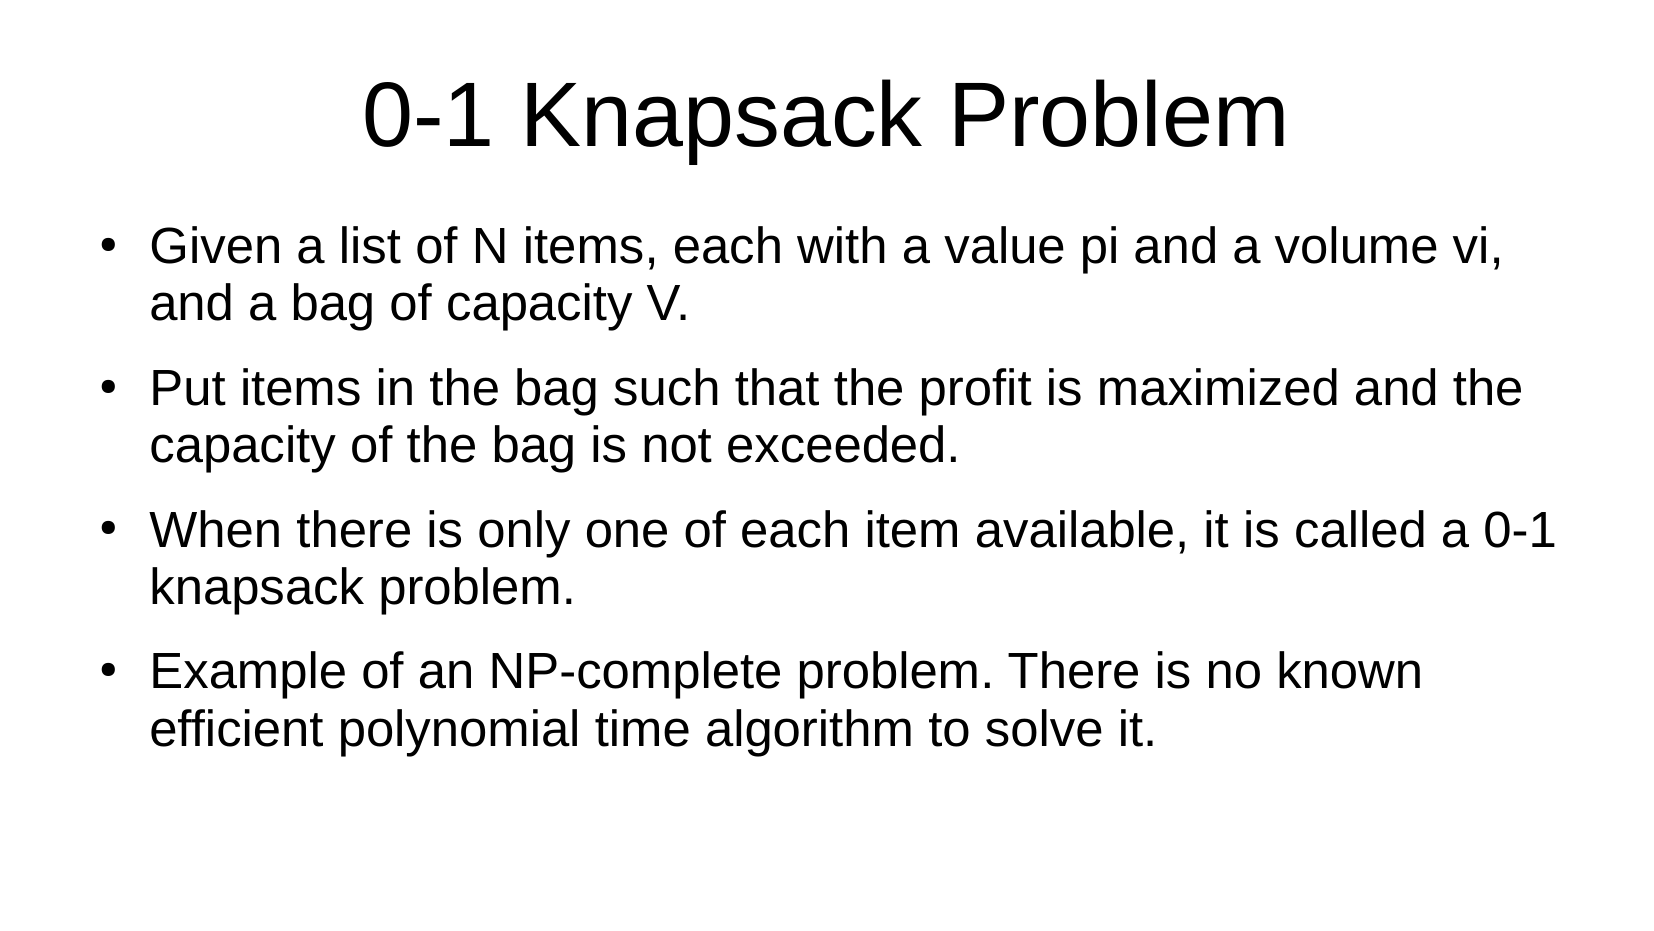

# 0-1 Knapsack Problem
Given a list of N items, each with a value pi and a volume vi, and a bag of capacity V.
Put items in the bag such that the profit is maximized and the capacity of the bag is not exceeded.
When there is only one of each item available, it is called a 0-1 knapsack problem.
Example of an NP-complete problem. There is no known efficient polynomial time algorithm to solve it.